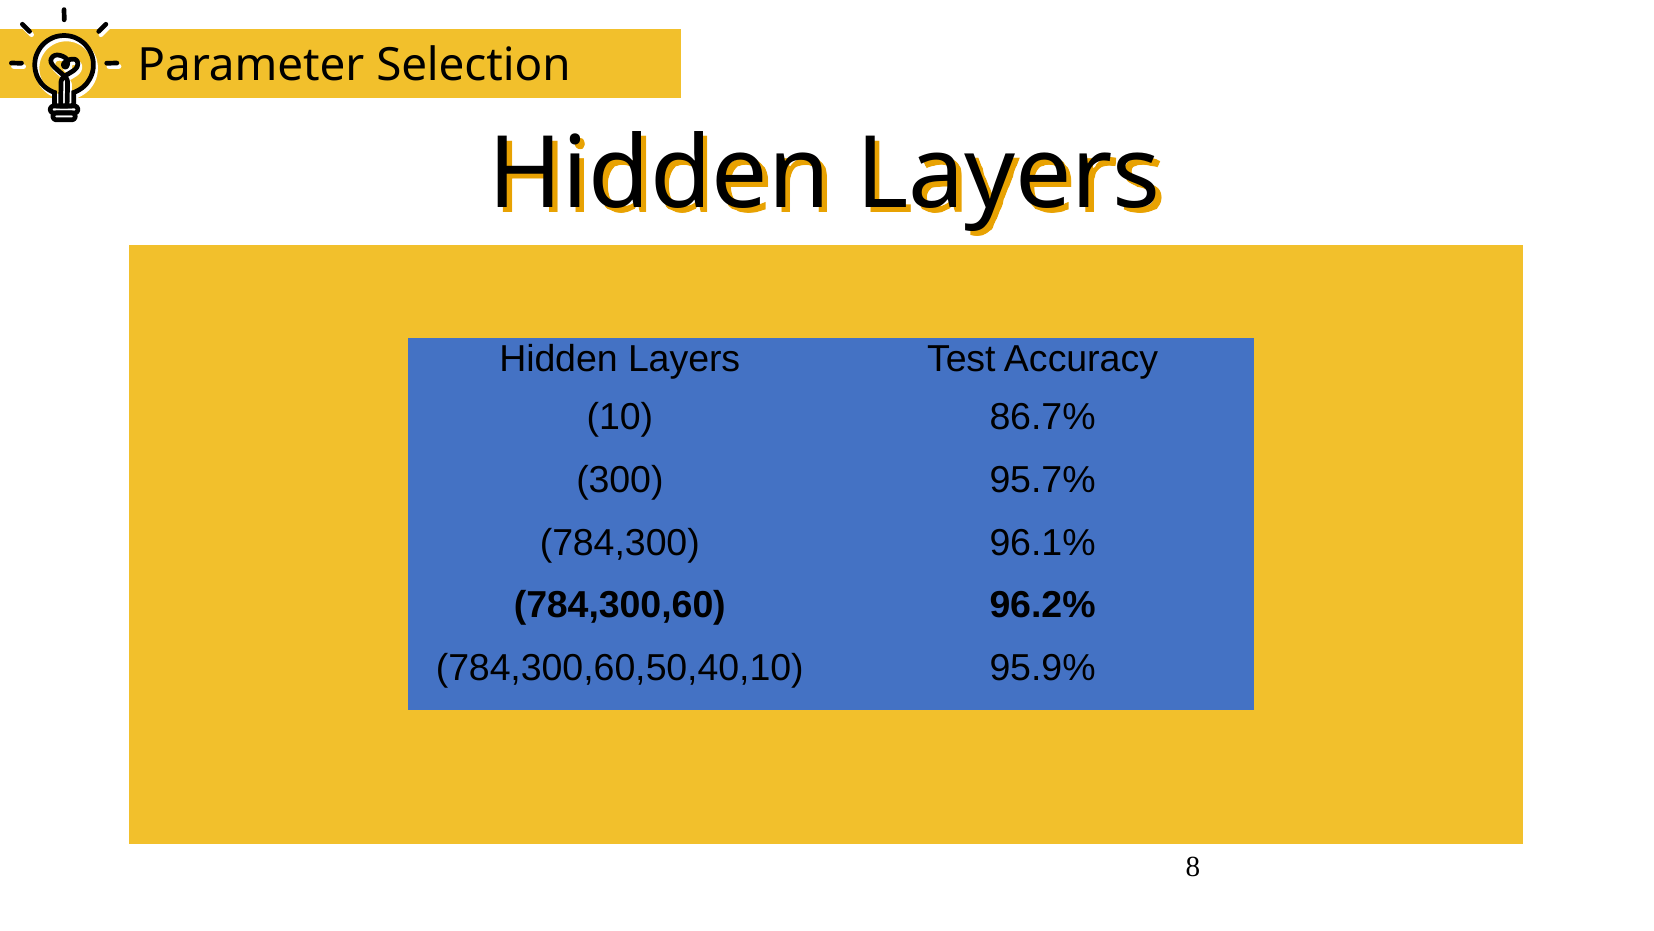

# Hidden Layers
Parameter Selection
| Hidden Layers | Test Accuracy |
| --- | --- |
| (10) | 86.7% |
| (300) | 95.7% |
| (784,300) | 96.1% |
| (784,300,60) | 96.2% |
| (784,300,60,50,40,10) | 95.9% |